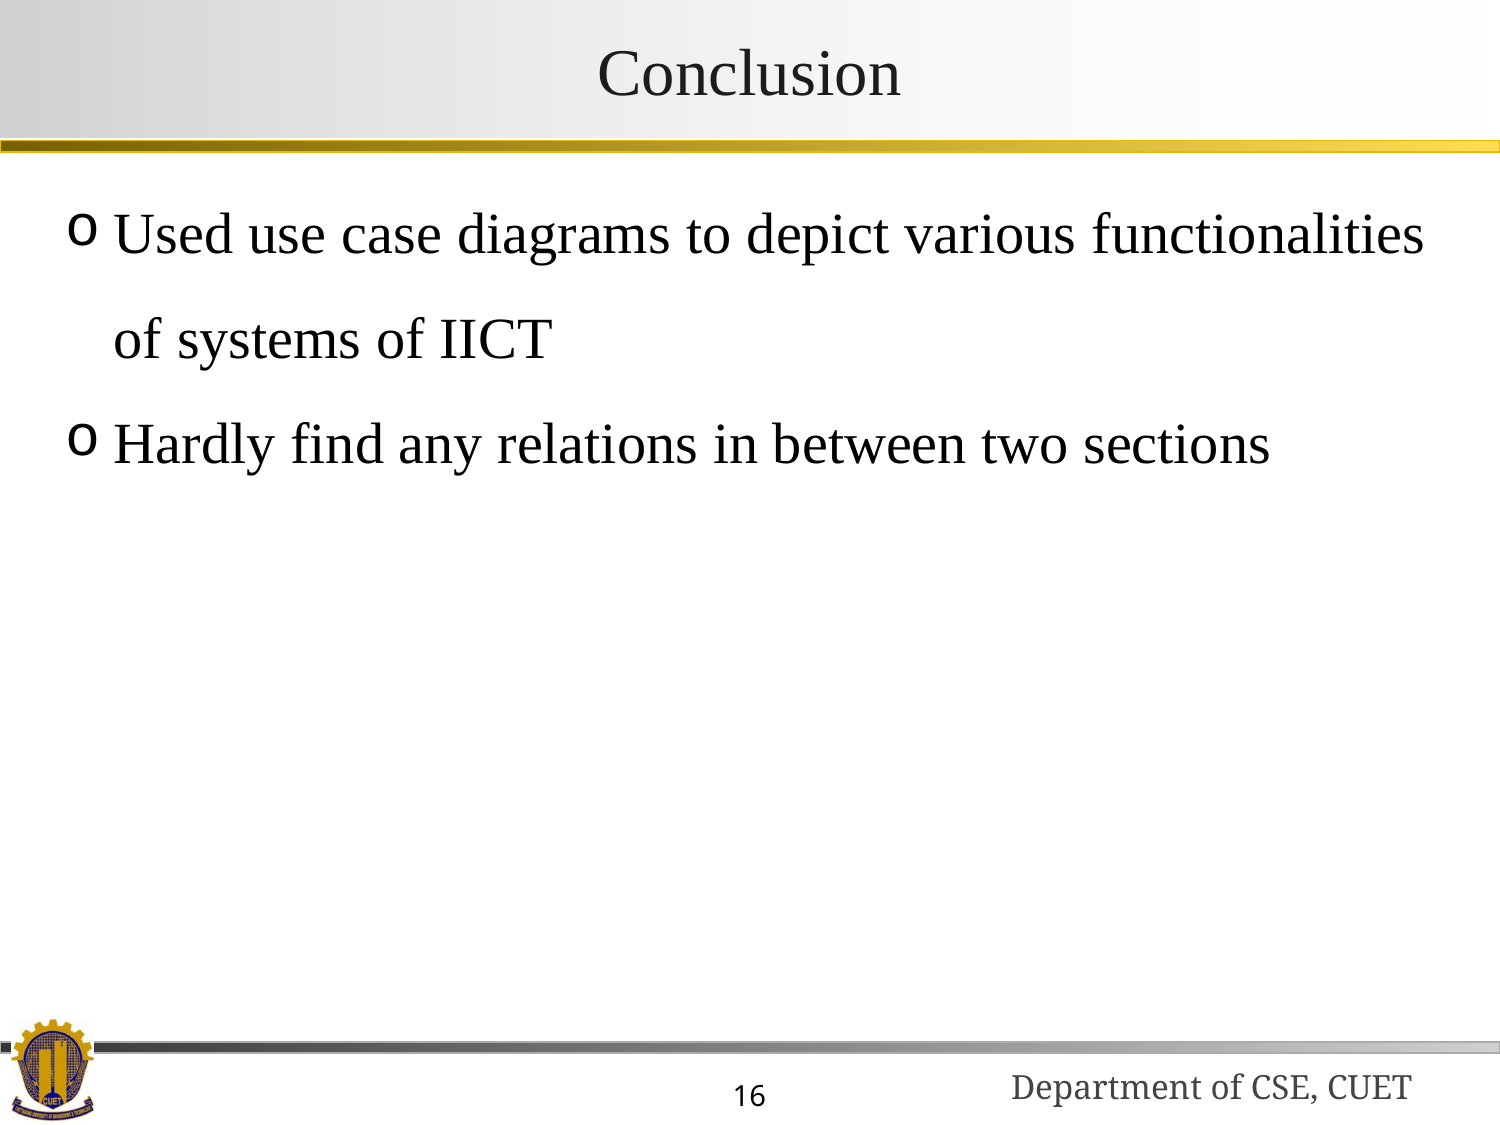

# Conclusion
Used use case diagrams to depict various functionalities of systems of IICT
Hardly find any relations in between two sections